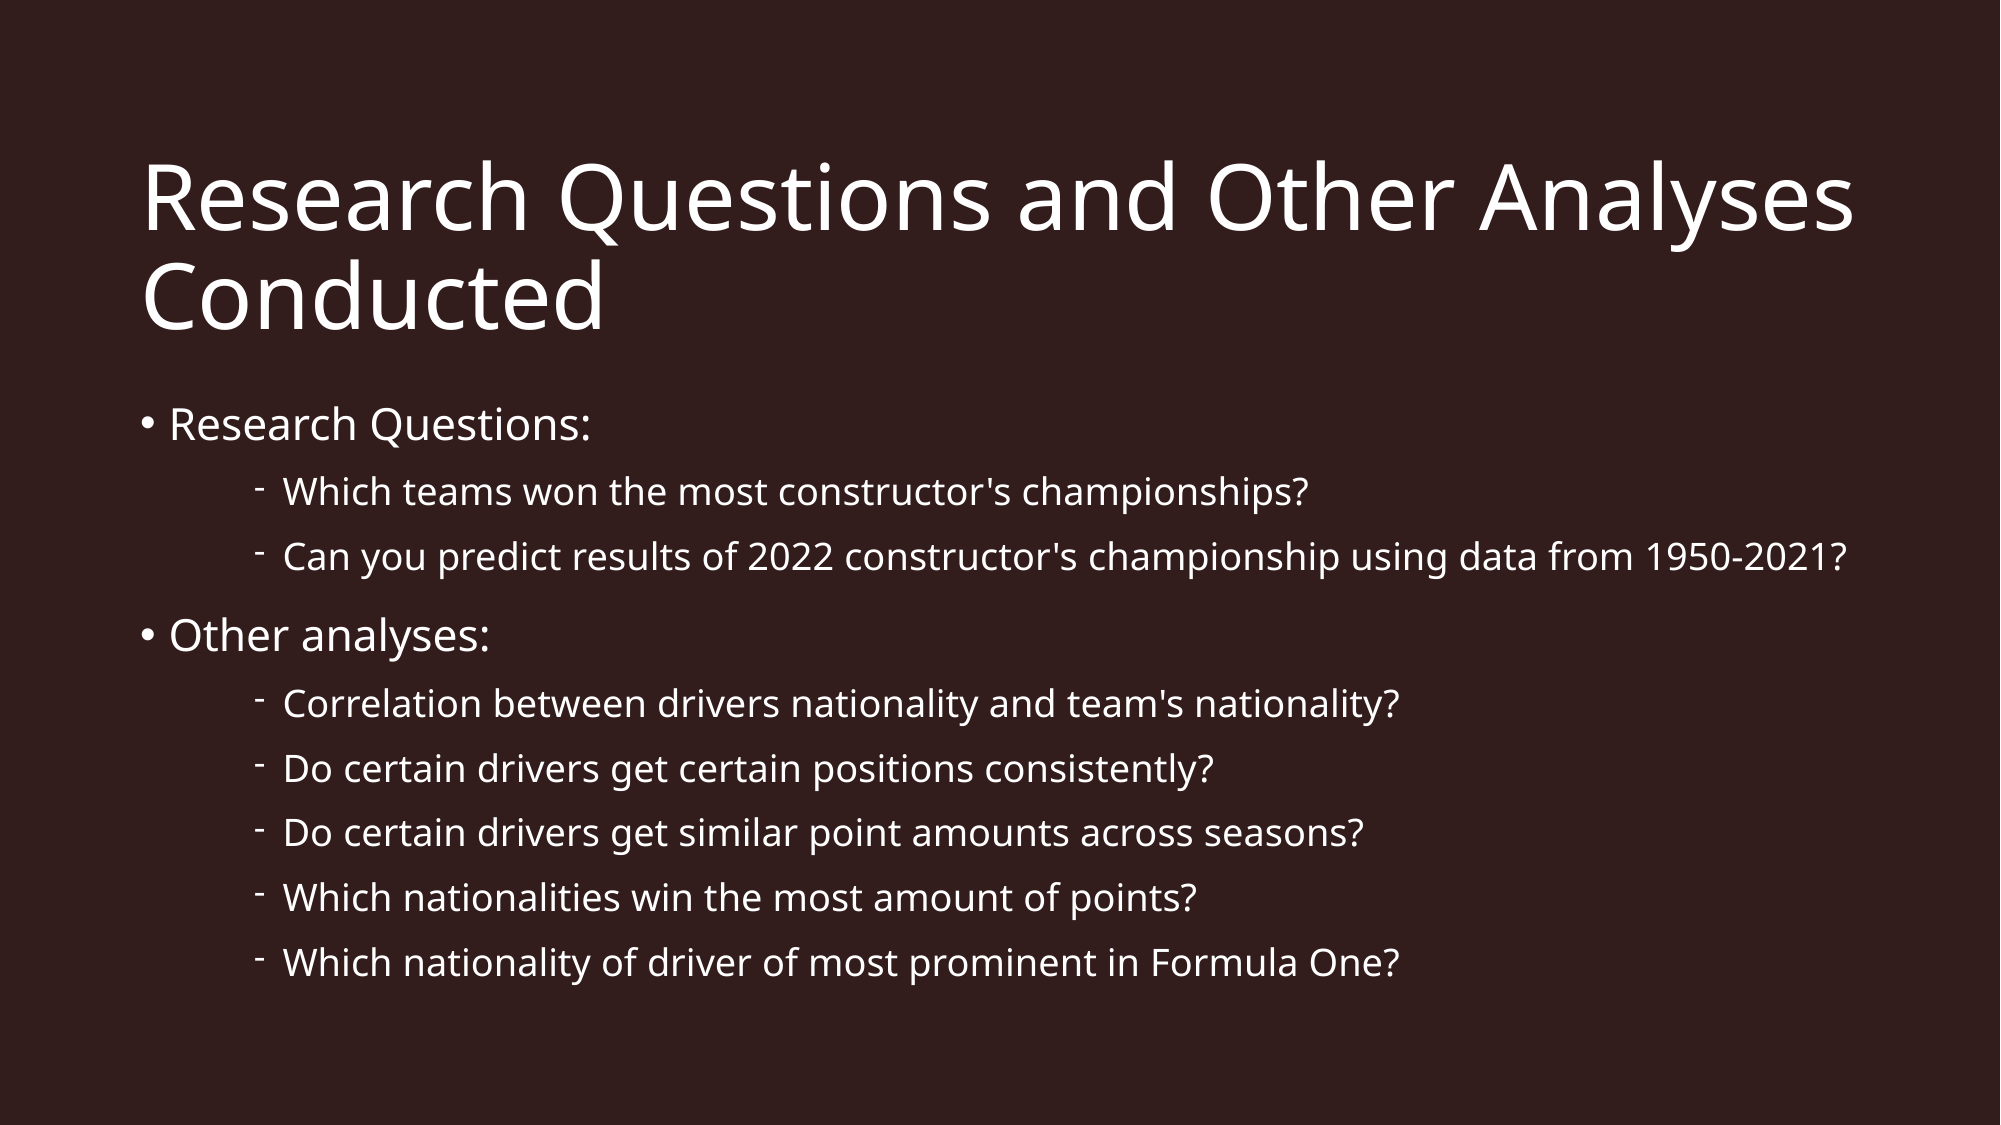

# Research Questions and Other Analyses Conducted
Research Questions:
Which teams won the most constructor's championships?
Can you predict results of 2022 constructor's championship using data from 1950-2021?
Other analyses:
Correlation between drivers nationality and team's nationality?
Do certain drivers get certain positions consistently?
Do certain drivers get similar point amounts across seasons?
Which nationalities win the most amount of points?
Which nationality of driver of most prominent in Formula One?